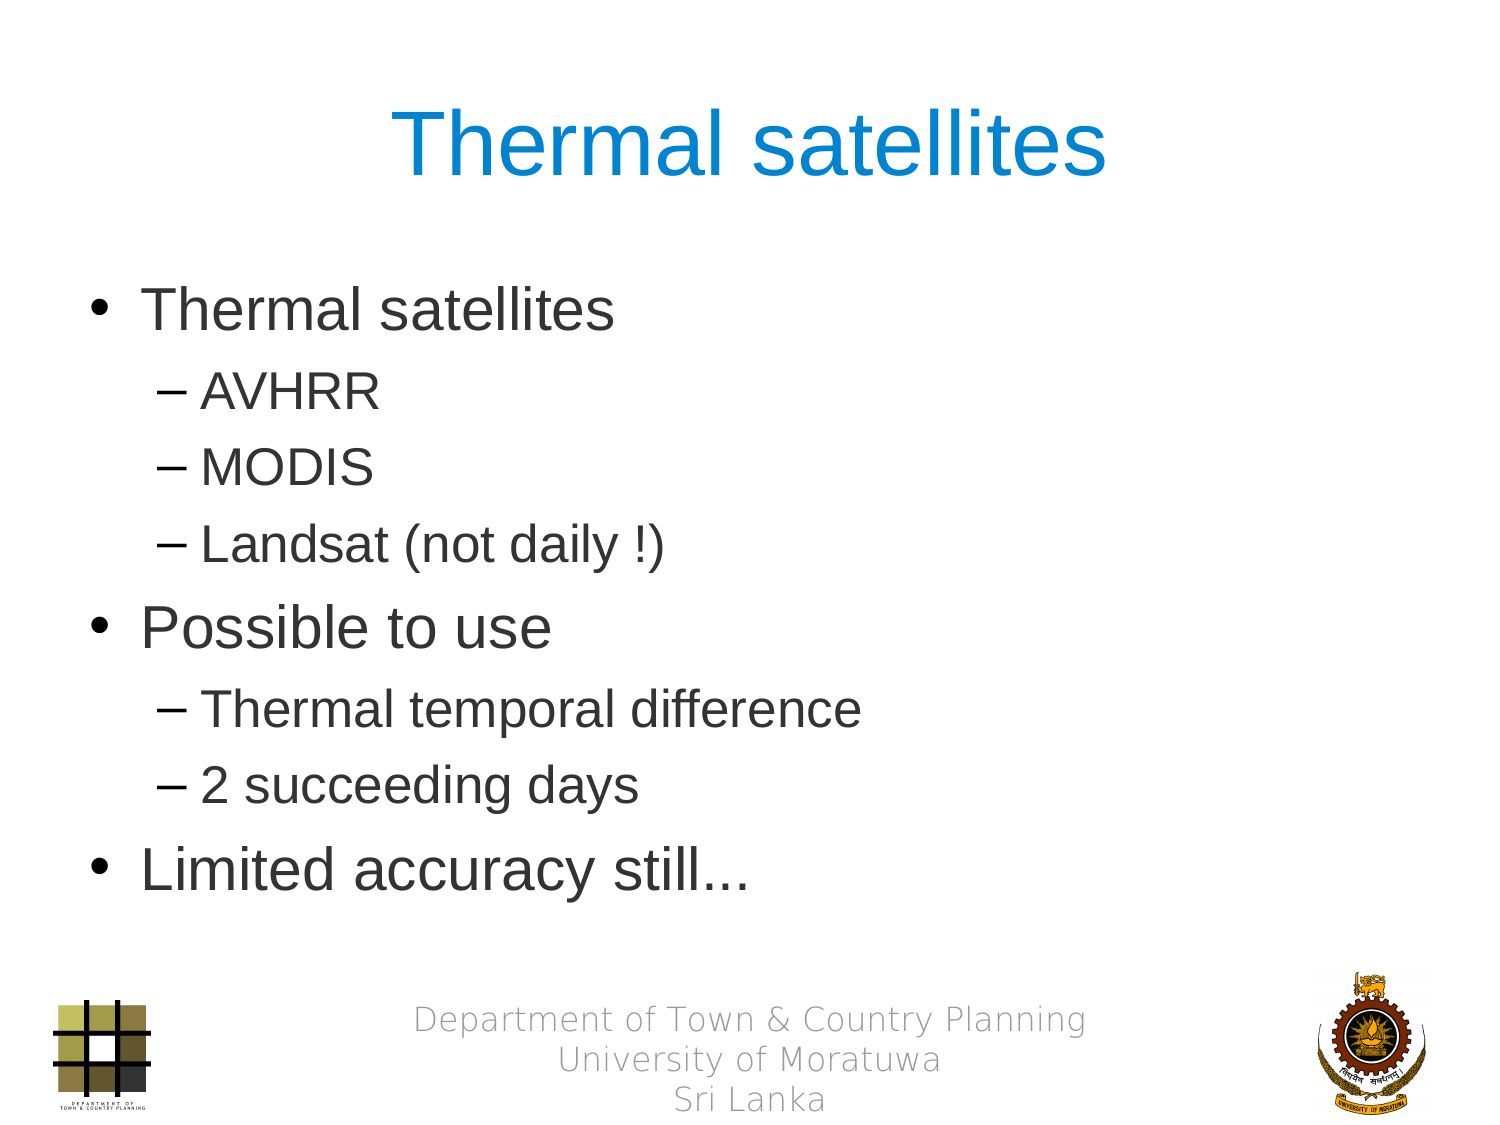

# Thermal satellites
Thermal satellites
AVHRR
MODIS
Landsat (not daily !)
Possible to use
Thermal temporal difference
2 succeeding days
Limited accuracy still...